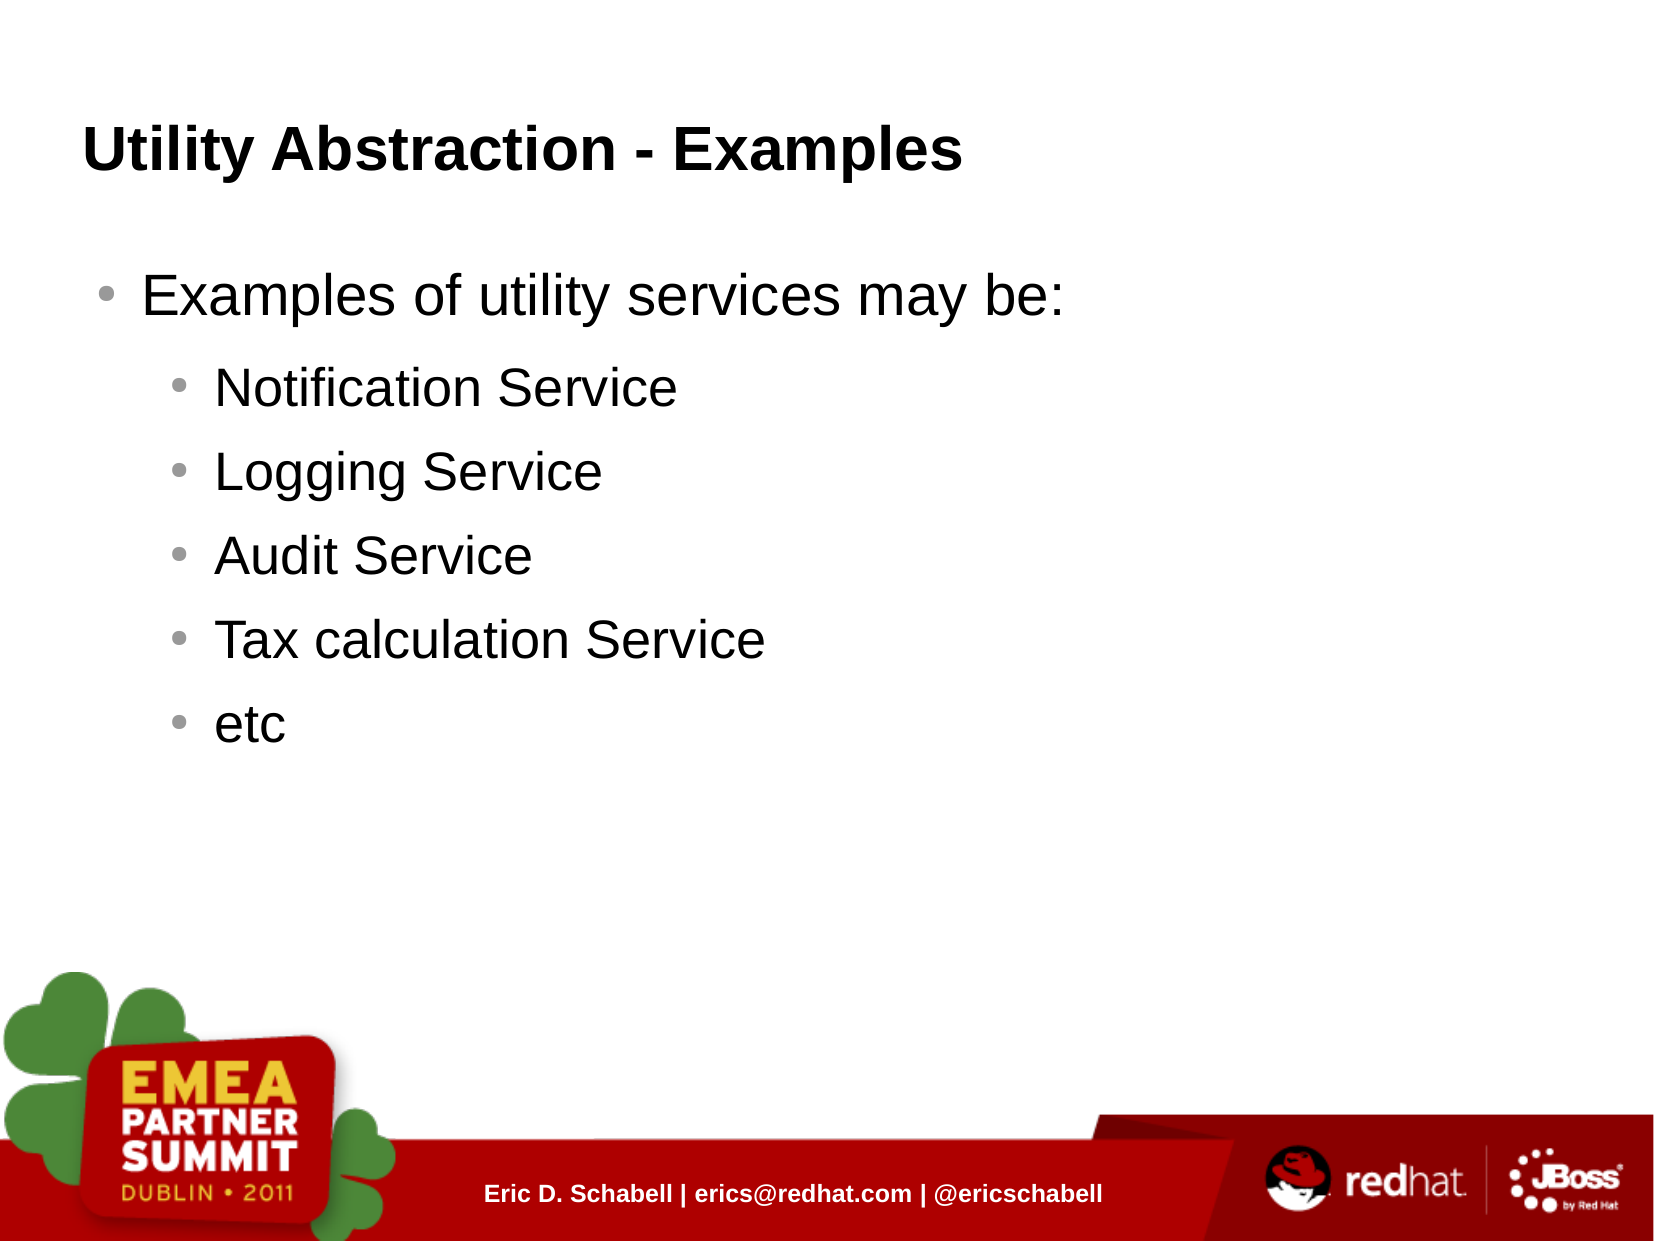

# Utility Abstraction - Examples
Examples of utility services may be:
Notification Service
Logging Service
Audit Service
Tax calculation Service
etc